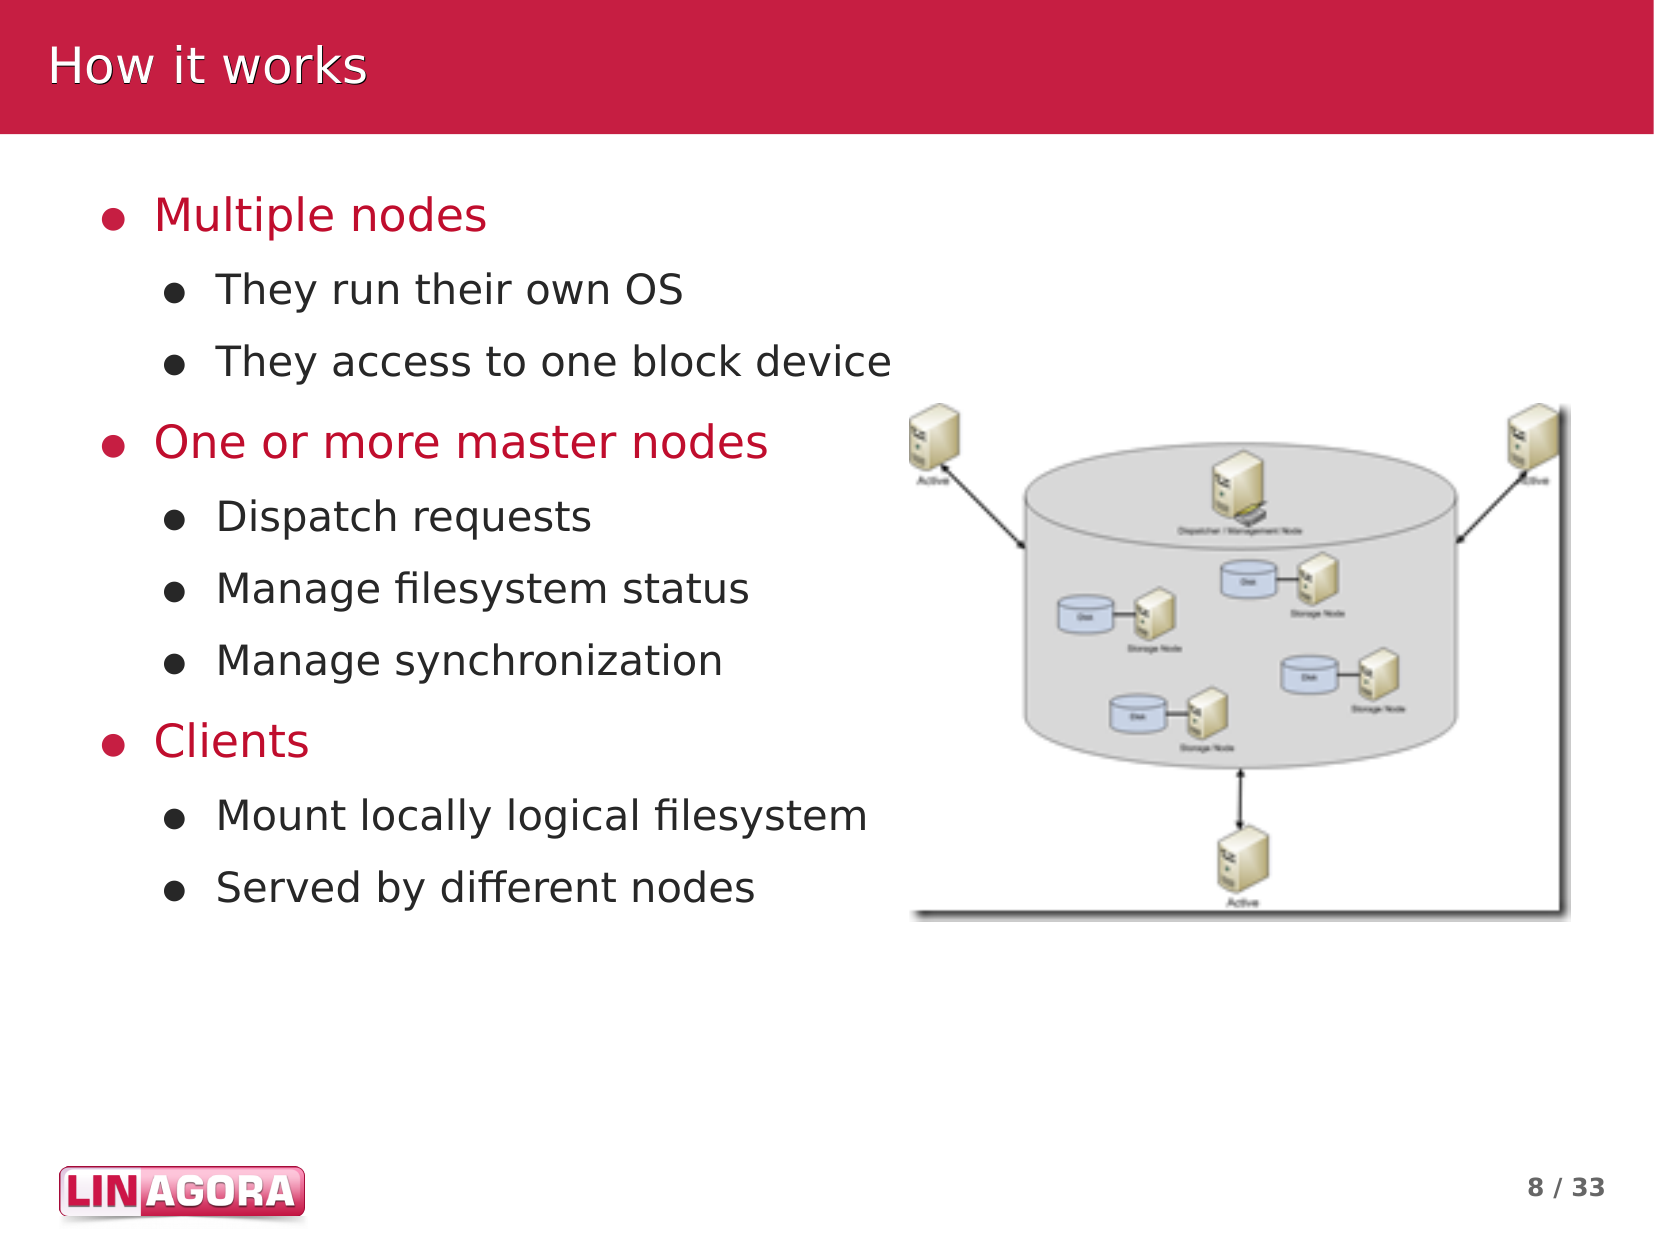

# How it works
Multiple nodes
They run their own OS
They access to one block device
One or more master nodes
Dispatch requests
Manage filesystem status
Manage synchronization
Clients
Mount locally logical filesystem
Served by different nodes